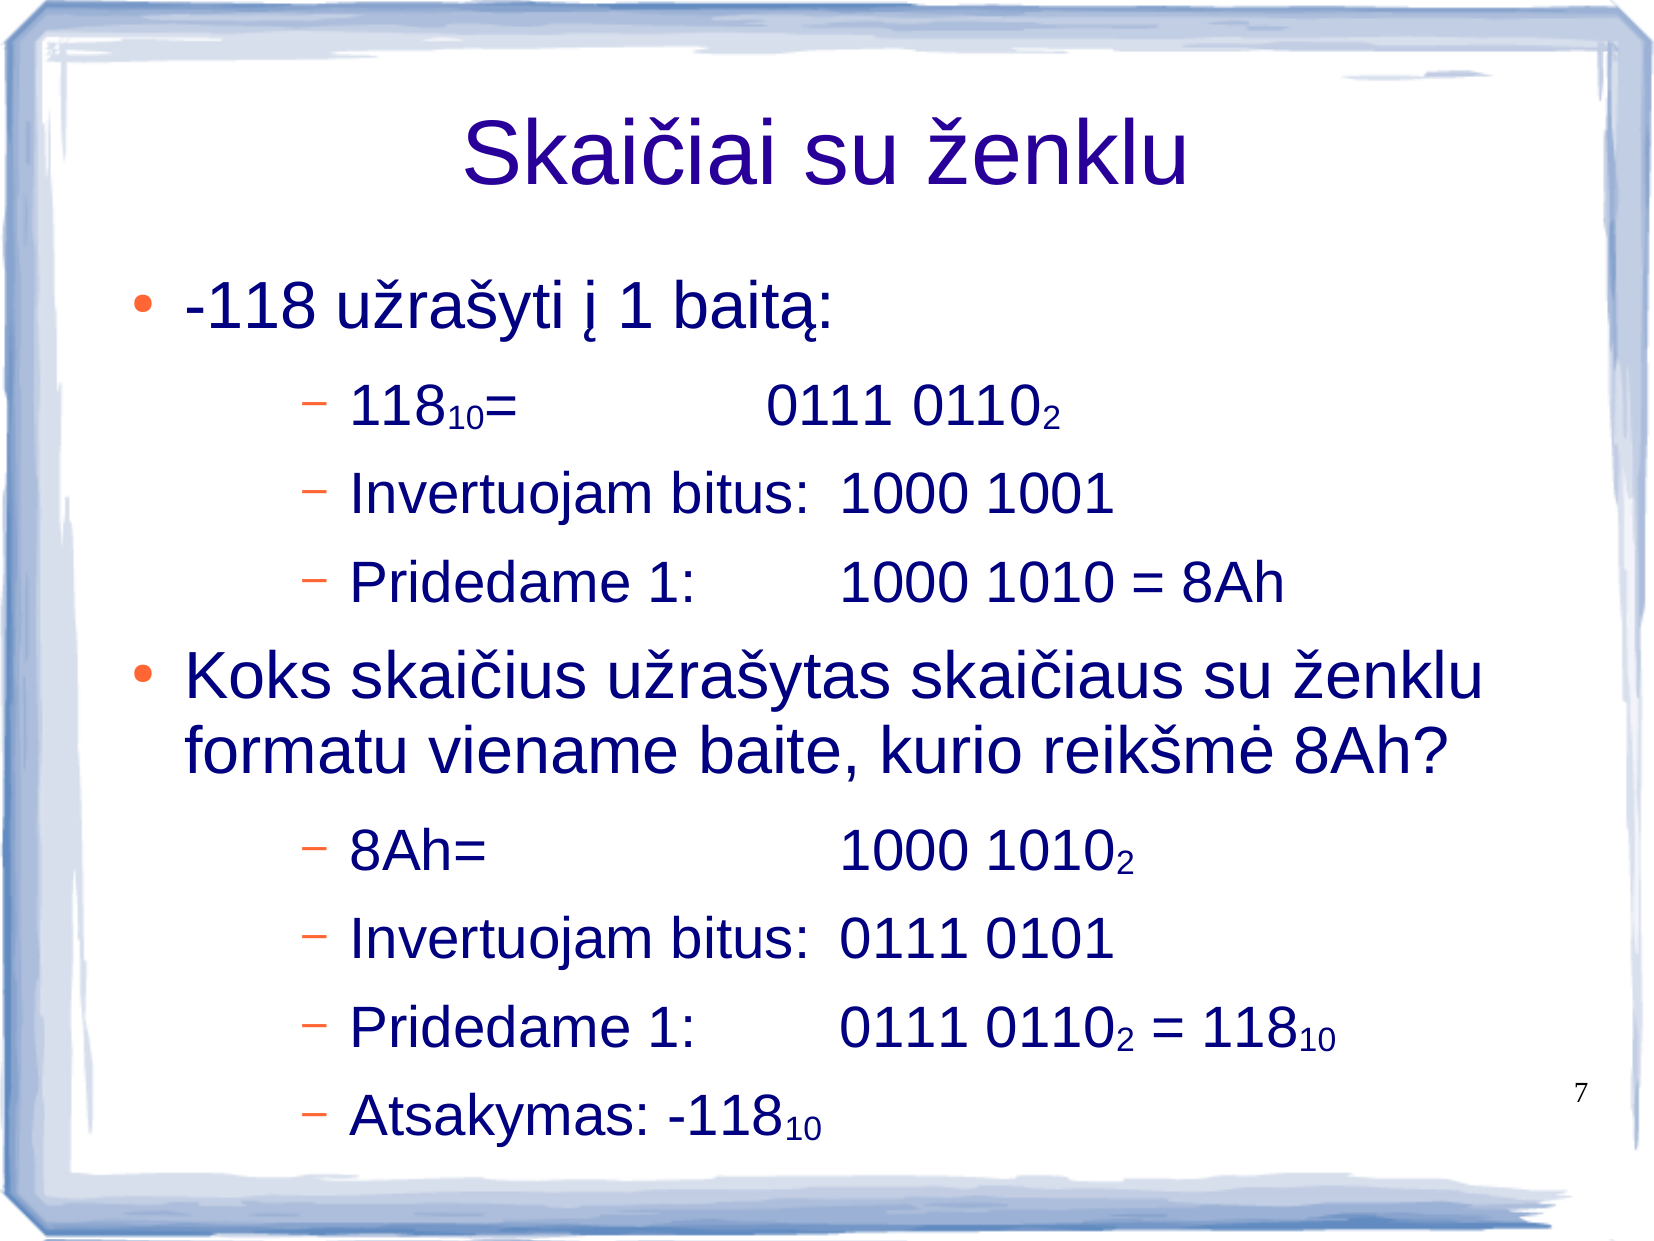

# Skaičiai su ženklu
-118 užrašyti į 1 baitą:
11810= 				0111 01102
Invertuojam bitus:	1000 1001
Pridedame 1:		1000 1010 = 8Ah
Koks skaičius užrašytas skaičiaus su ženklu formatu viename baite, kurio reikšmė 8Ah?
8Ah=					1000 10102
Invertuojam bitus:	0111 0101
Pridedame 1:		0111 01102 = 11810
Atsakymas: -11810
7